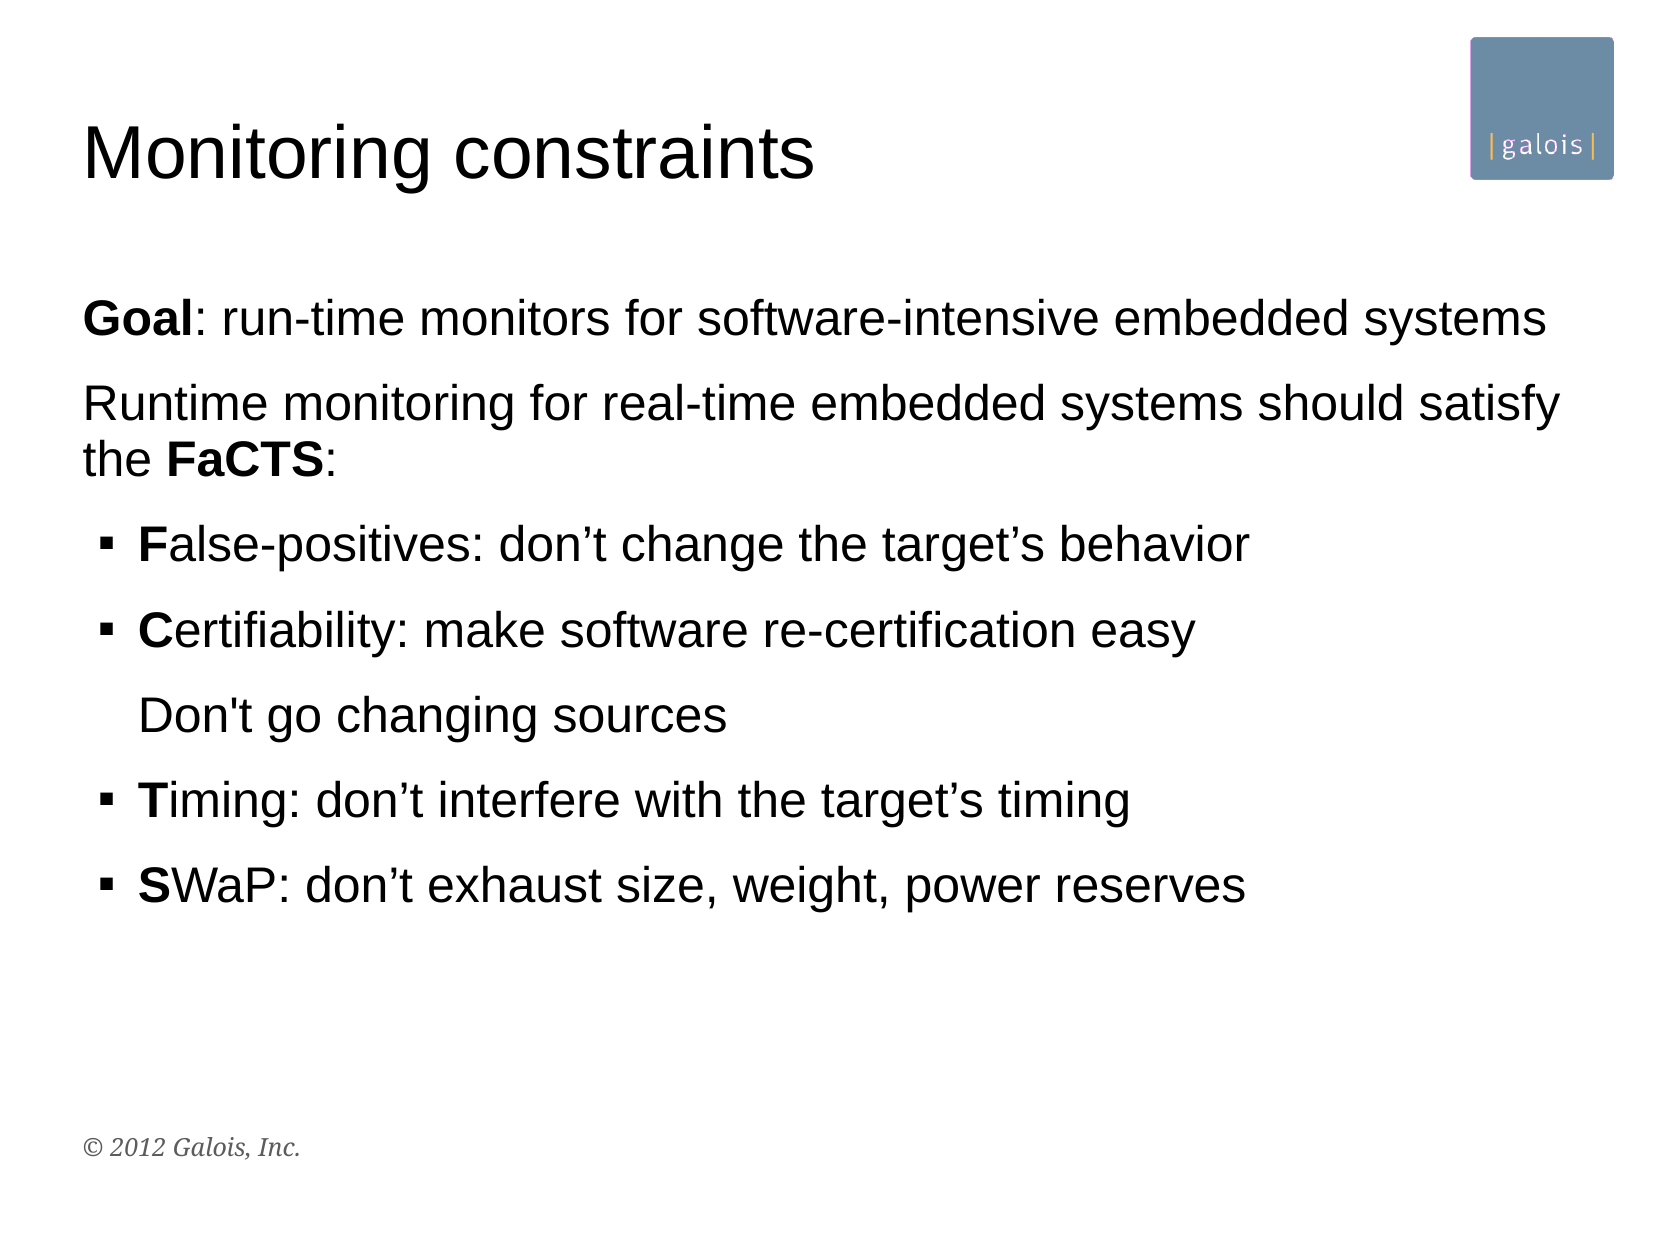

# Monitoring constraints
Goal: run-time monitors for software-intensive embedded systems
Runtime monitoring for real-time embedded systems should satisfy the FaCTS:
False-positives: don’t change the target’s behavior
Certifiability: make software re-certification easy
Don't go changing sources
Timing: don’t interfere with the target’s timing
SWaP: don’t exhaust size, weight, power reserves